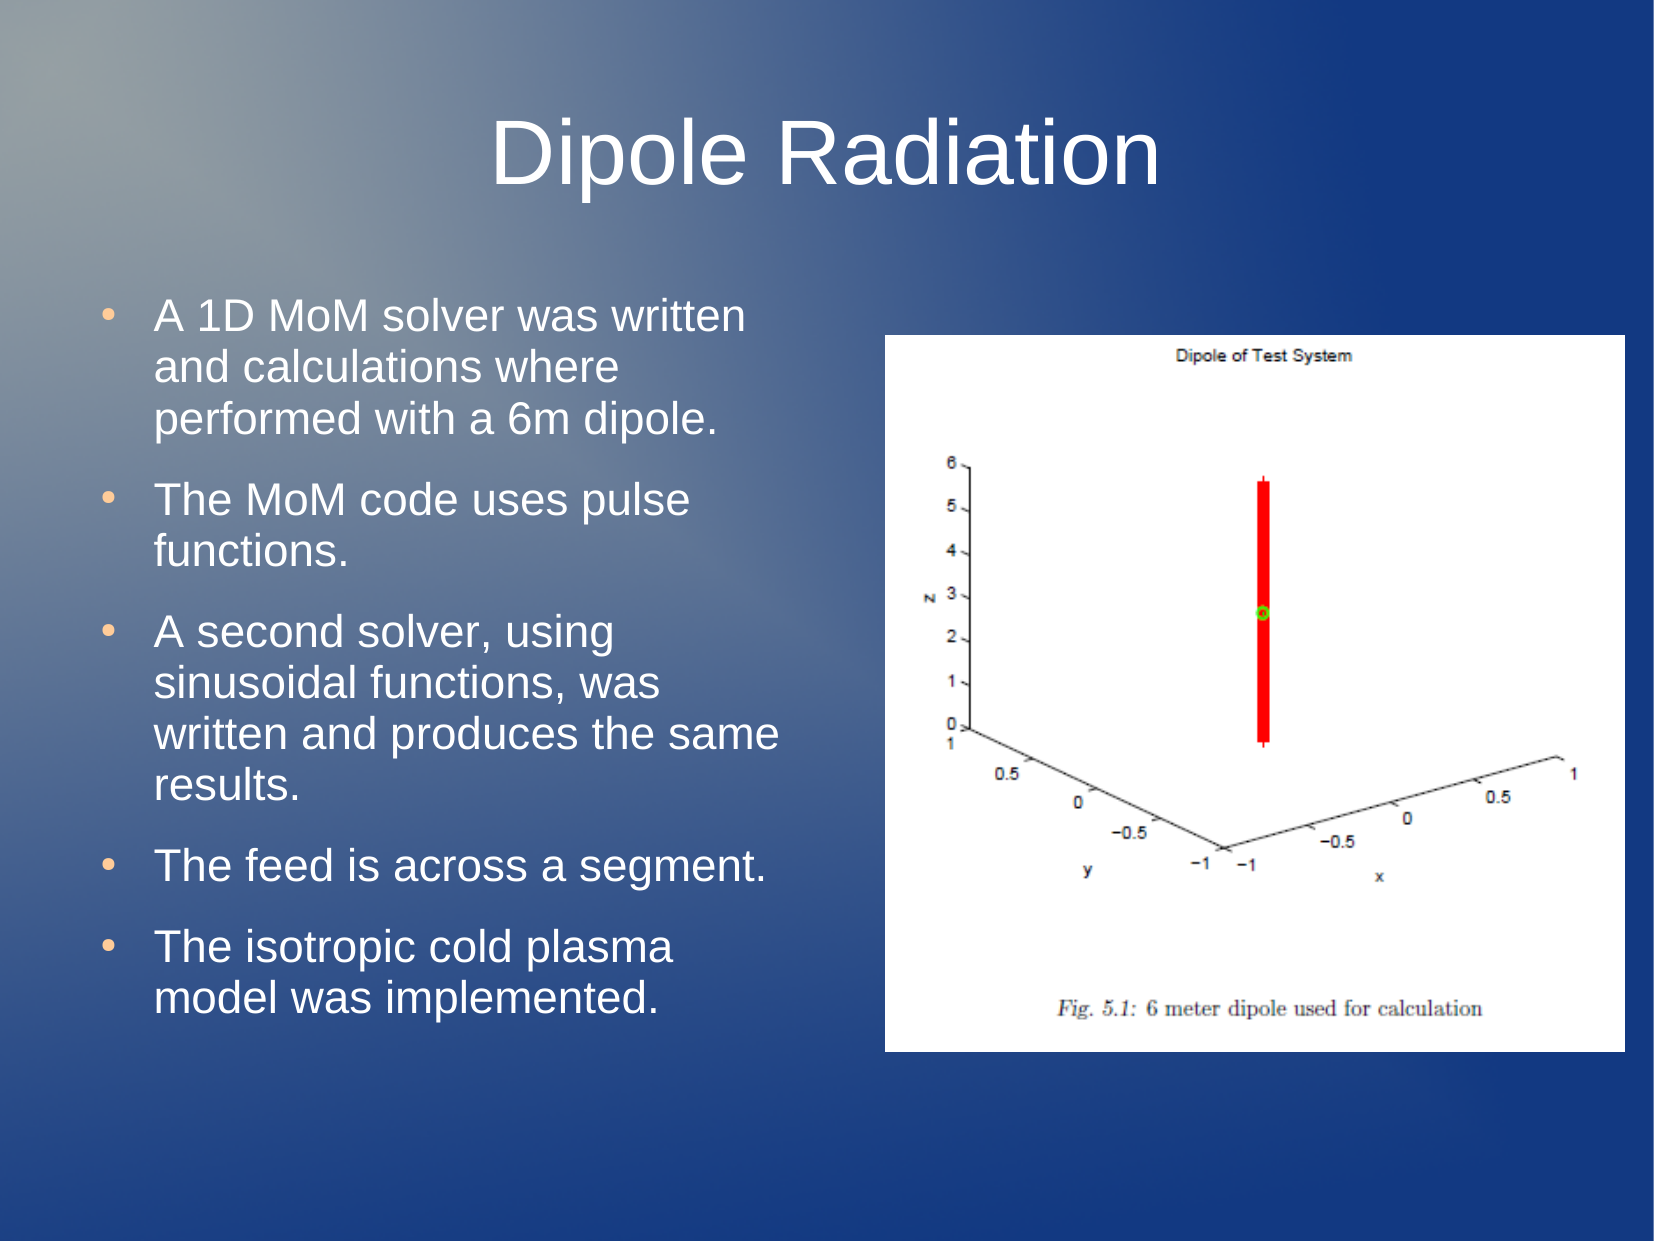

# Dipole Radiation
A 1D MoM solver was written and calculations where performed with a 6m dipole.
The MoM code uses pulse functions.
A second solver, using sinusoidal functions, was written and produces the same results.
The feed is across a segment.
The isotropic cold plasma model was implemented.